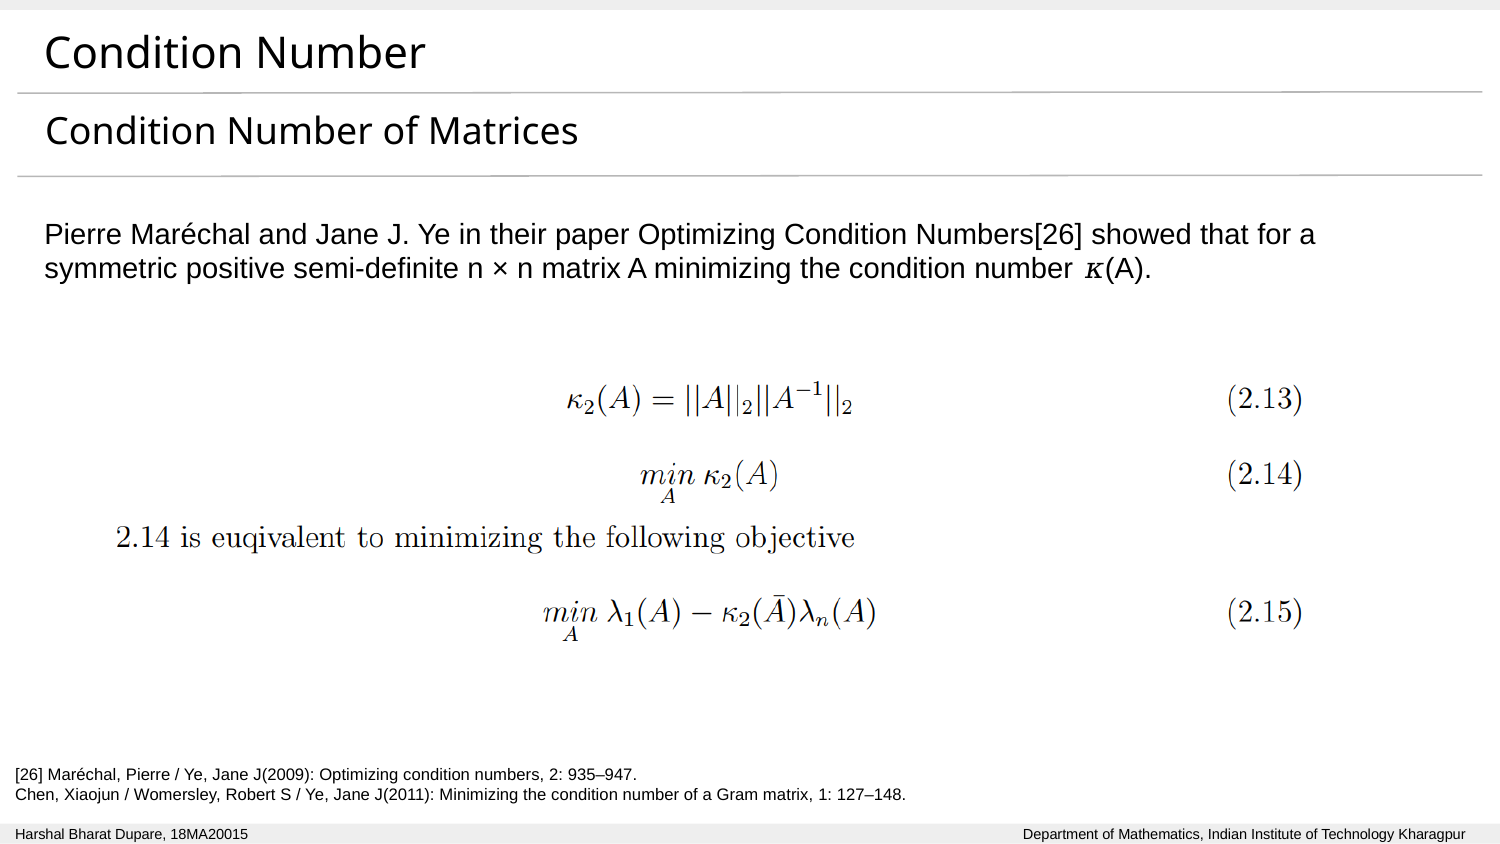

Condition Number
 Condition Number of Matrices
Pierre Maréchal and Jane J. Ye in their paper Optimizing Condition Numbers[26] showed that for a symmetric positive semi-definite n × n matrix A minimizing the condition number 𝜅(A).
[26] Maréchal, Pierre / Ye, Jane J(2009): Optimizing condition numbers, 2: 935–947.
Chen, Xiaojun / Womersley, Robert S / Ye, Jane J(2011): Minimizing the condition number of a Gram matrix, 1: 127–148.
Harshal Bharat Dupare, 18MA20015 Department of Mathematics, Indian Institute of Technology Kharagpur